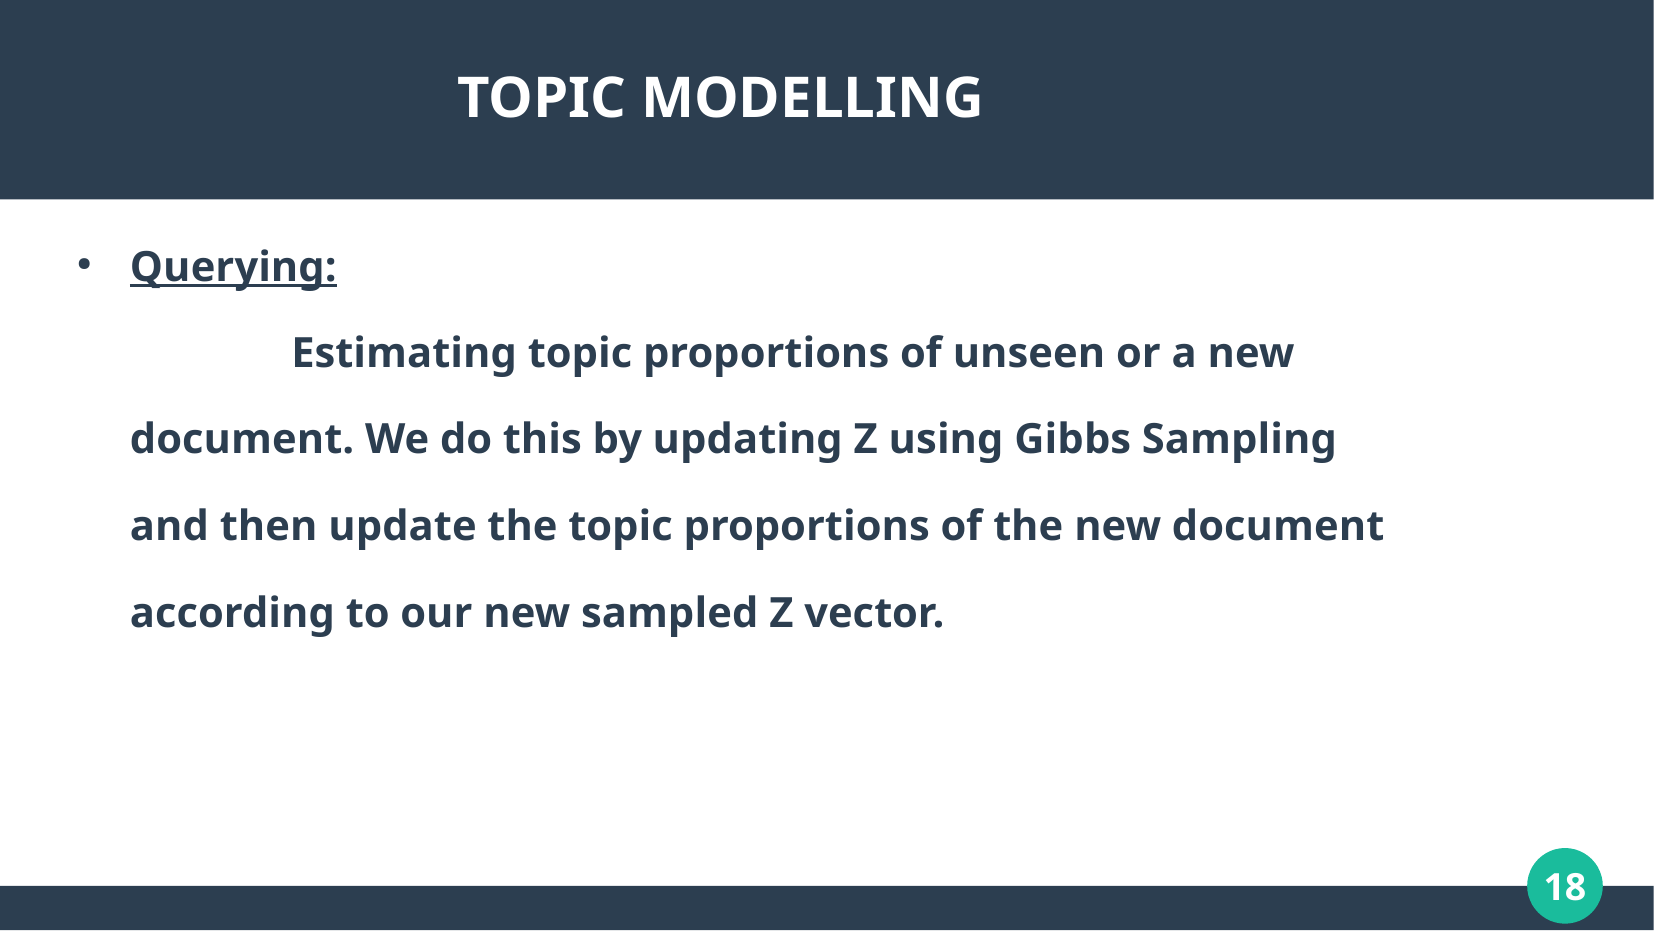

# TOPIC MODELLING
Querying:
 Estimating topic proportions of unseen or a new
document. We do this by updating Z using Gibbs Sampling
and then update the topic proportions of the new document
according to our new sampled Z vector.